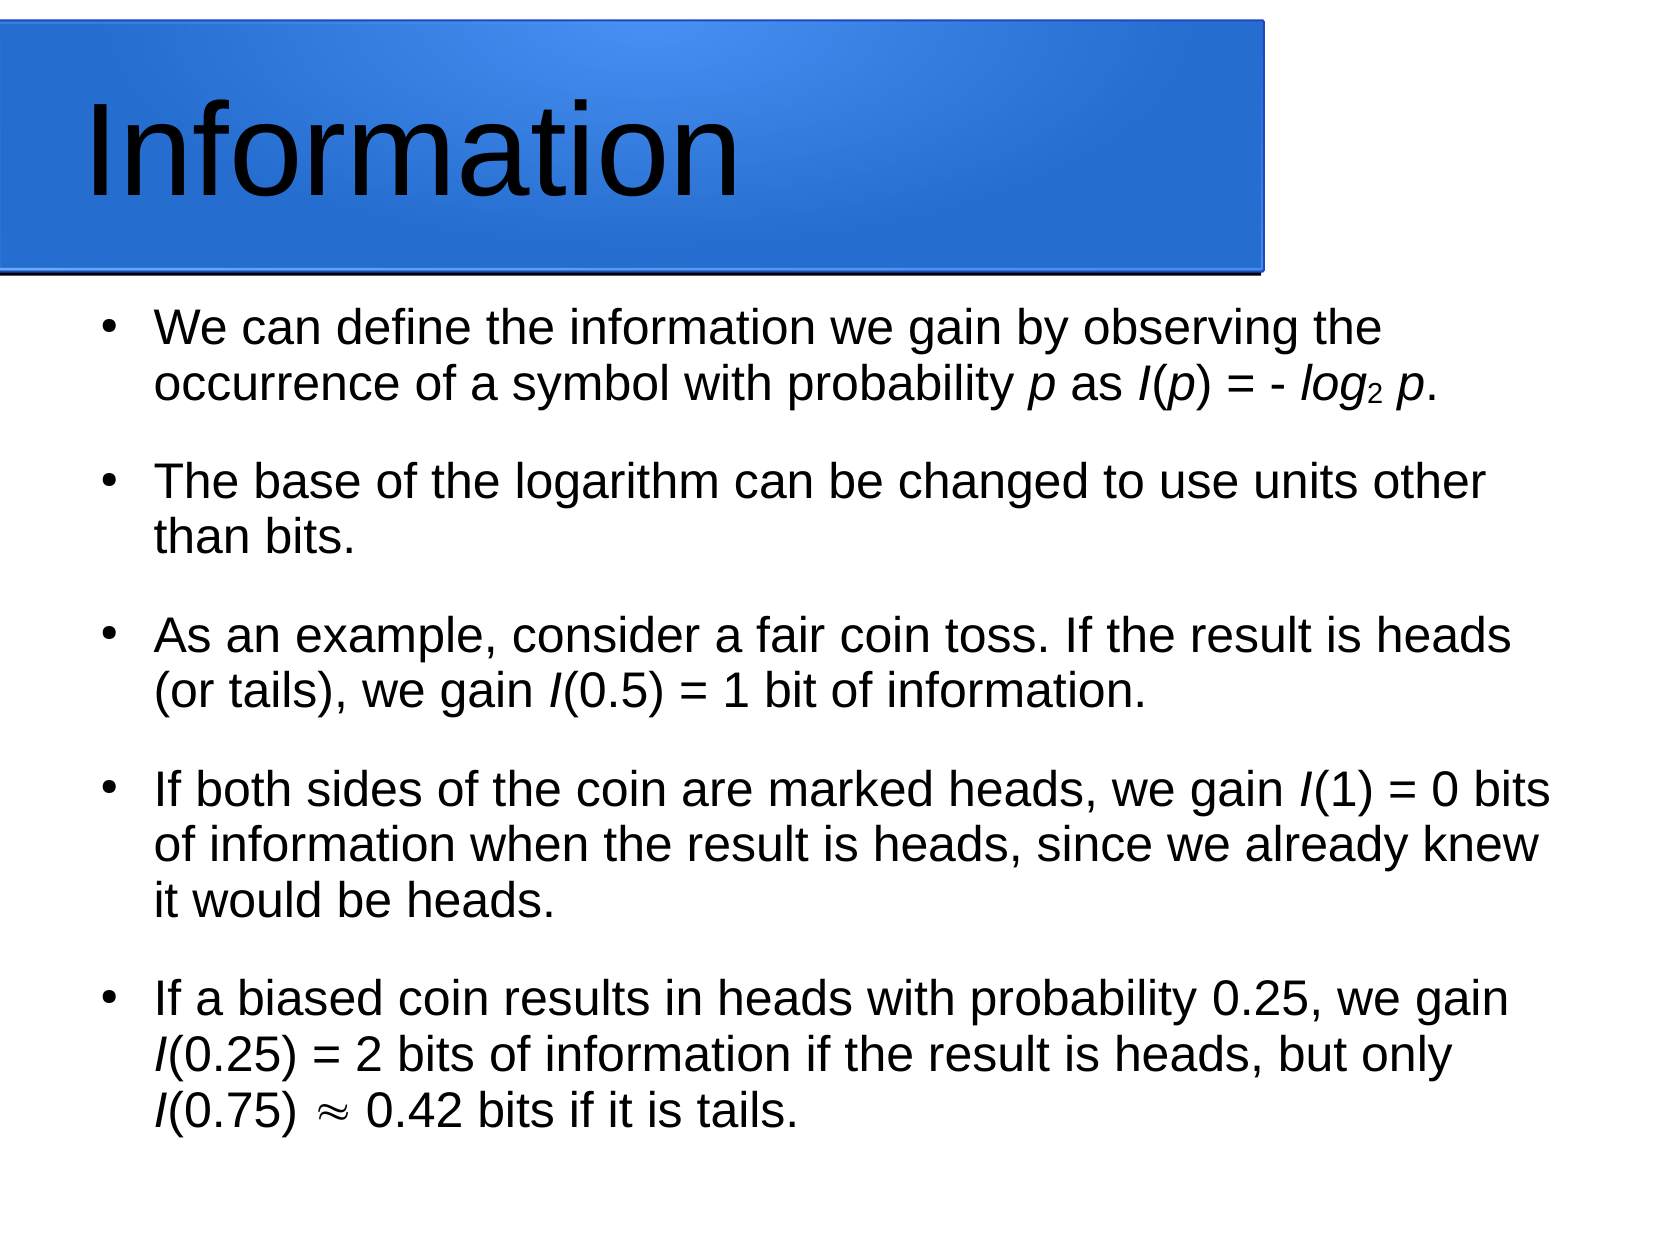

# Information
We can define the information we gain by observing the occurrence of a symbol with probability p as I(p) = - log2 p.
The base of the logarithm can be changed to use units other than bits.
As an example, consider a fair coin toss. If the result is heads (or tails), we gain I(0.5) = 1 bit of information.
If both sides of the coin are marked heads, we gain I(1) = 0 bits of information when the result is heads, since we already knew it would be heads.
If a biased coin results in heads with probability 0.25, we gain I(0.25) = 2 bits of information if the result is heads, but only I(0.75) » 0.42 bits if it is tails.